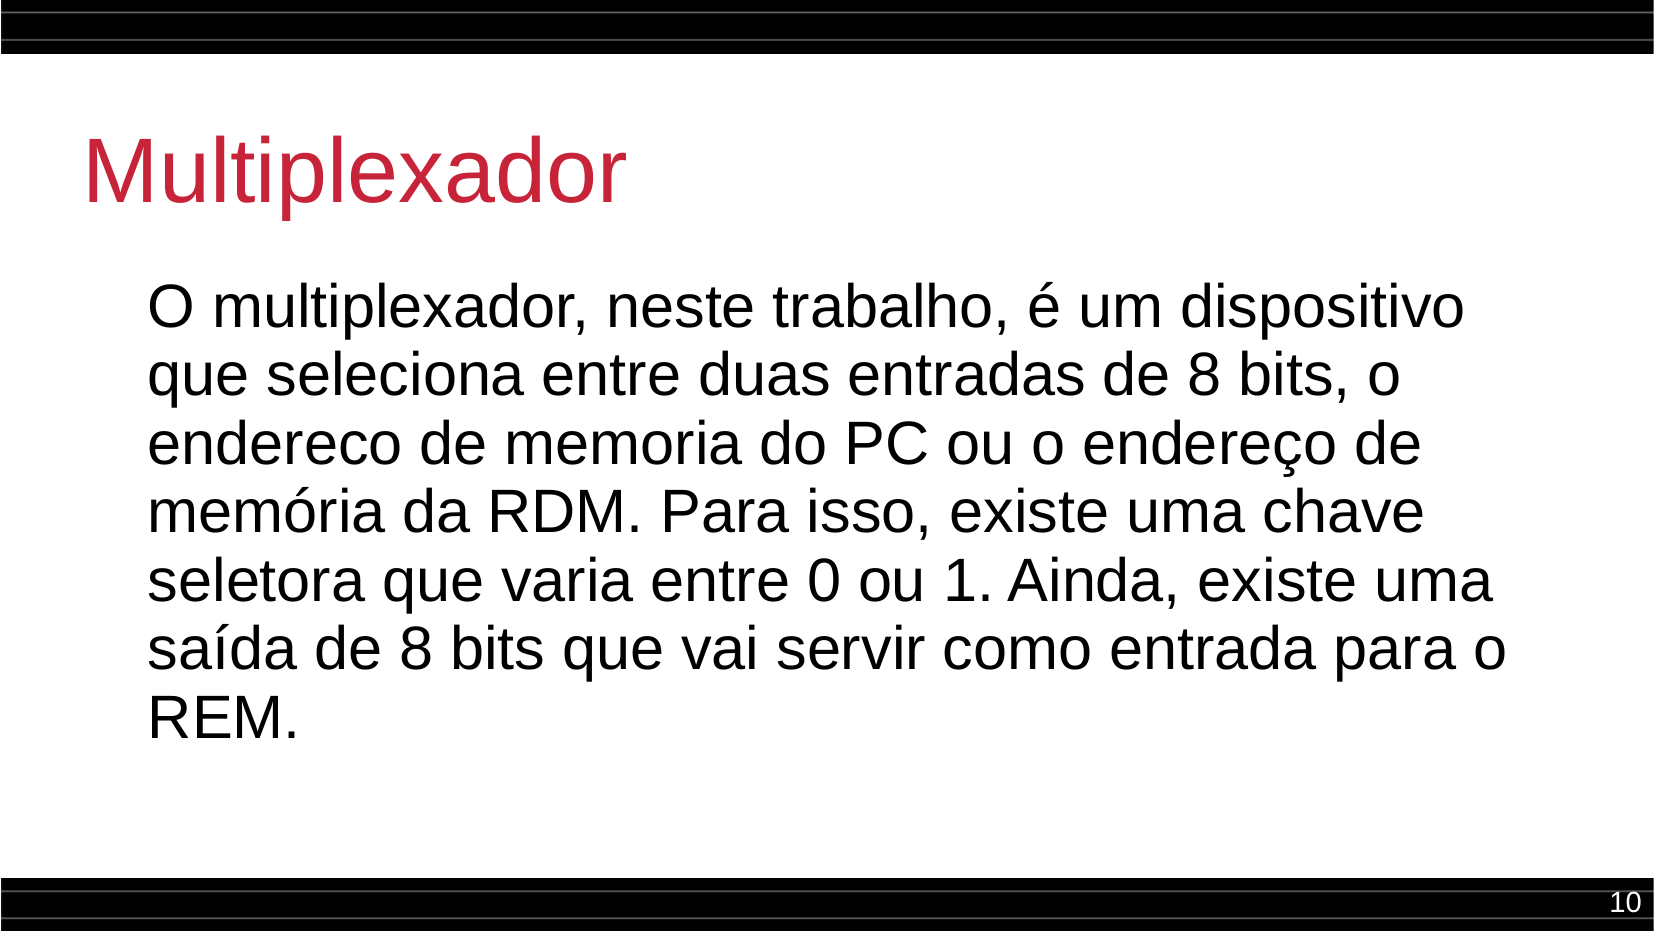

# Multiplexador
O multiplexador, neste trabalho, é um dispositivo que seleciona entre duas entradas de 8 bits, o endereco de memoria do PC ou o endereço de memória da RDM. Para isso, existe uma chave seletora que varia entre 0 ou 1. Ainda, existe uma saída de 8 bits que vai servir como entrada para o REM.